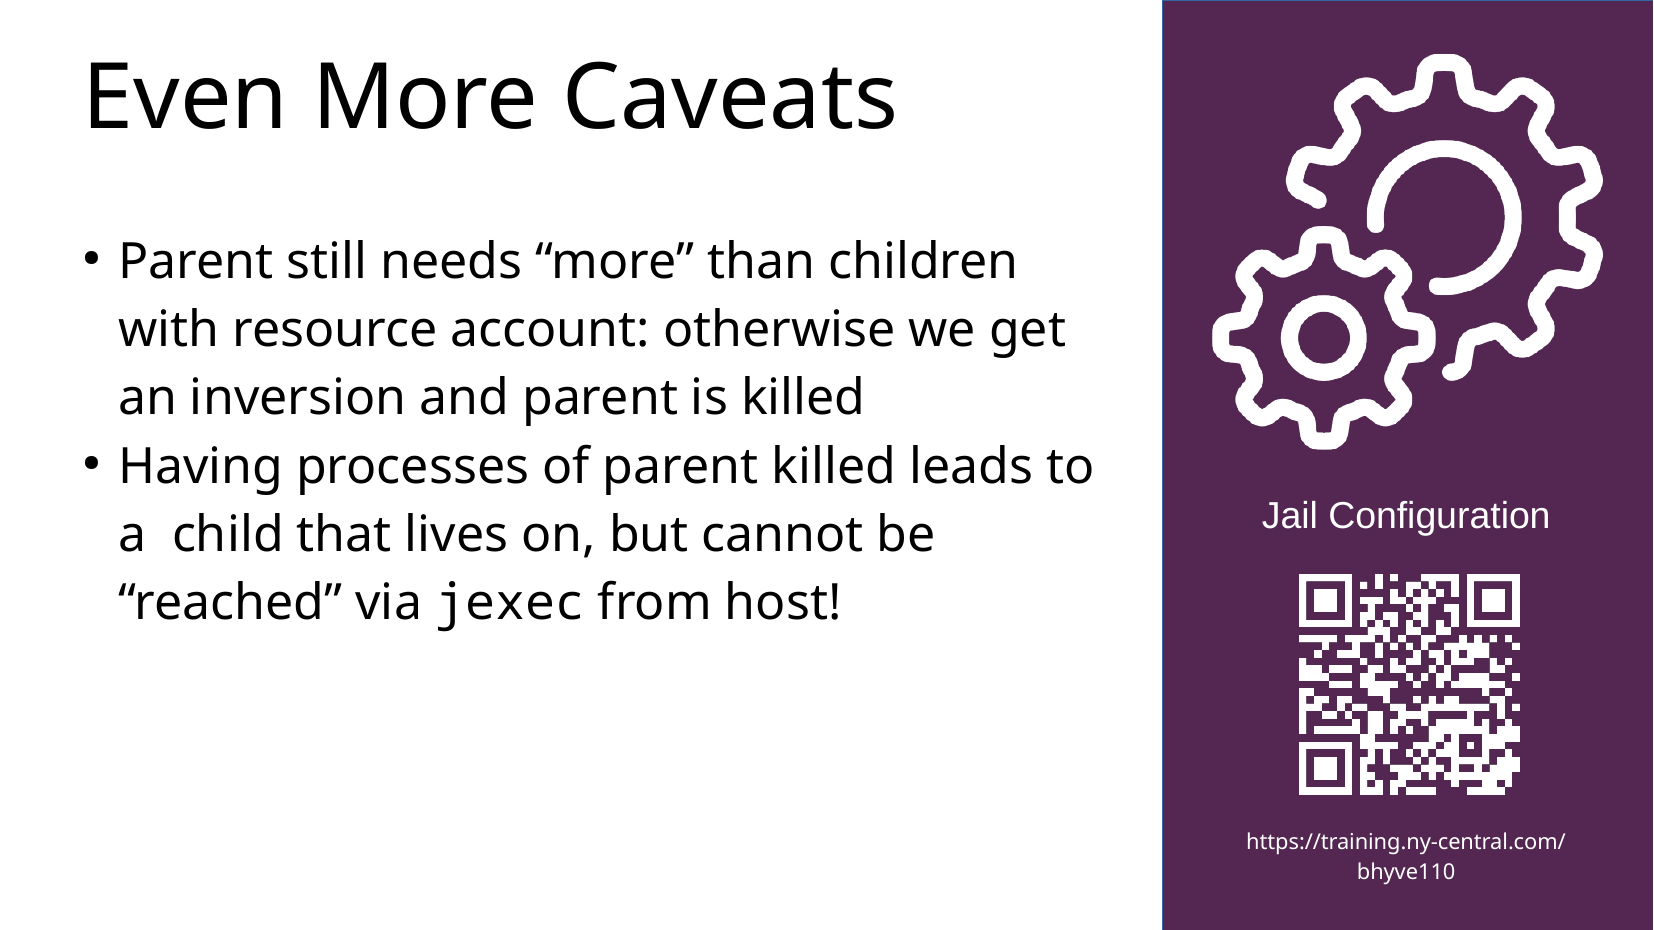

# Even More Caveats
Parent still needs “more” than children with resource account: otherwise we get an inversion and parent is killed
Having processes of parent killed leads to a child that lives on, but cannot be “reached” via jexec from host!
Jail Configuration
https://training.ny-central.com/bhyve110